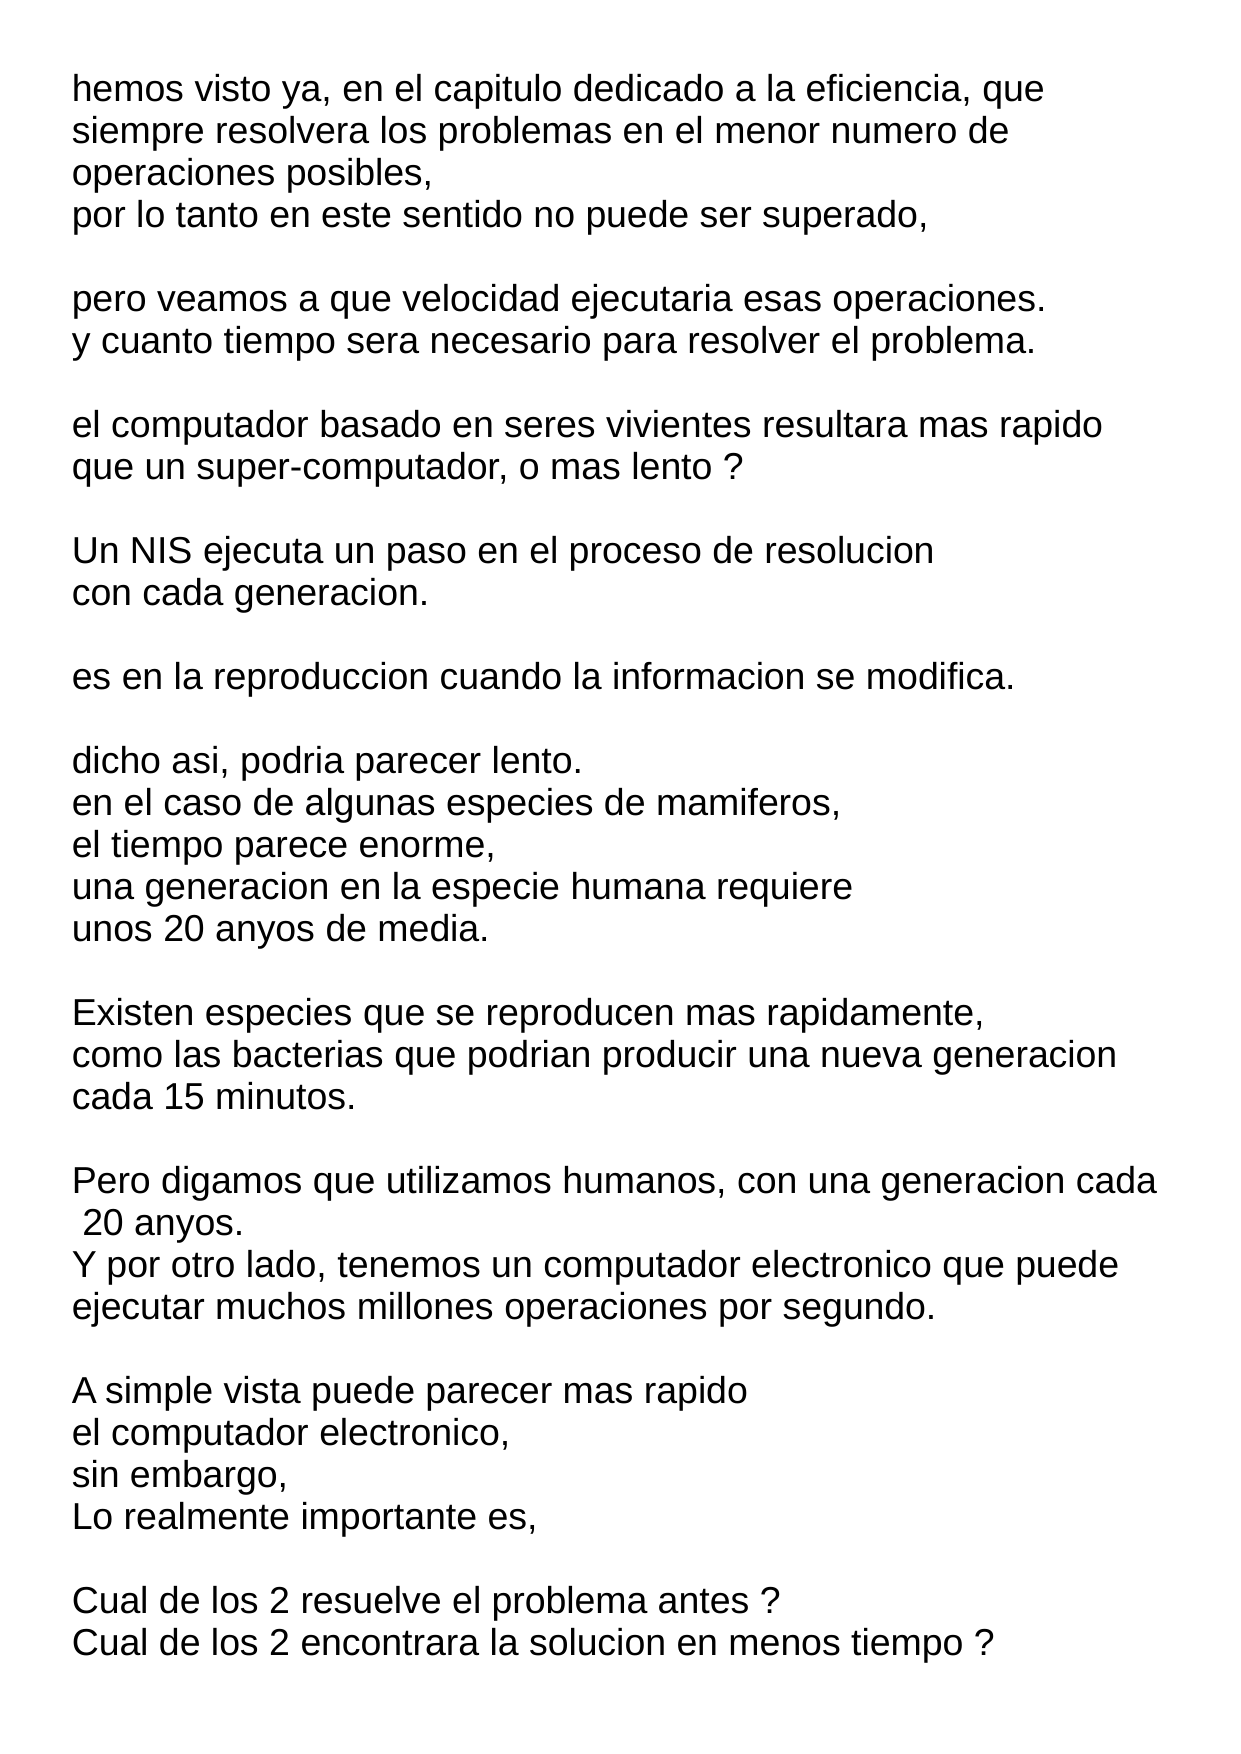

hemos visto ya, en el capitulo dedicado a la eficiencia, que siempre resolvera los problemas en el menor numero de operaciones posibles,
por lo tanto en este sentido no puede ser superado,
pero veamos a que velocidad ejecutaria esas operaciones.
y cuanto tiempo sera necesario para resolver el problema.
el computador basado en seres vivientes resultara mas rapido que un super-computador, o mas lento ?
Un NIS ejecuta un paso en el proceso de resolucion
con cada generacion.
es en la reproduccion cuando la informacion se modifica.
dicho asi, podria parecer lento.
en el caso de algunas especies de mamiferos,
el tiempo parece enorme,
una generacion en la especie humana requiere
unos 20 anyos de media.
Existen especies que se reproducen mas rapidamente,
como las bacterias que podrian producir una nueva generacion cada 15 minutos.
Pero digamos que utilizamos humanos, con una generacion cada 20 anyos.
Y por otro lado, tenemos un computador electronico que puede ejecutar muchos millones operaciones por segundo.
A simple vista puede parecer mas rapido
el computador electronico,
sin embargo,
Lo realmente importante es,
Cual de los 2 resuelve el problema antes ?
Cual de los 2 encontrara la solucion en menos tiempo ?